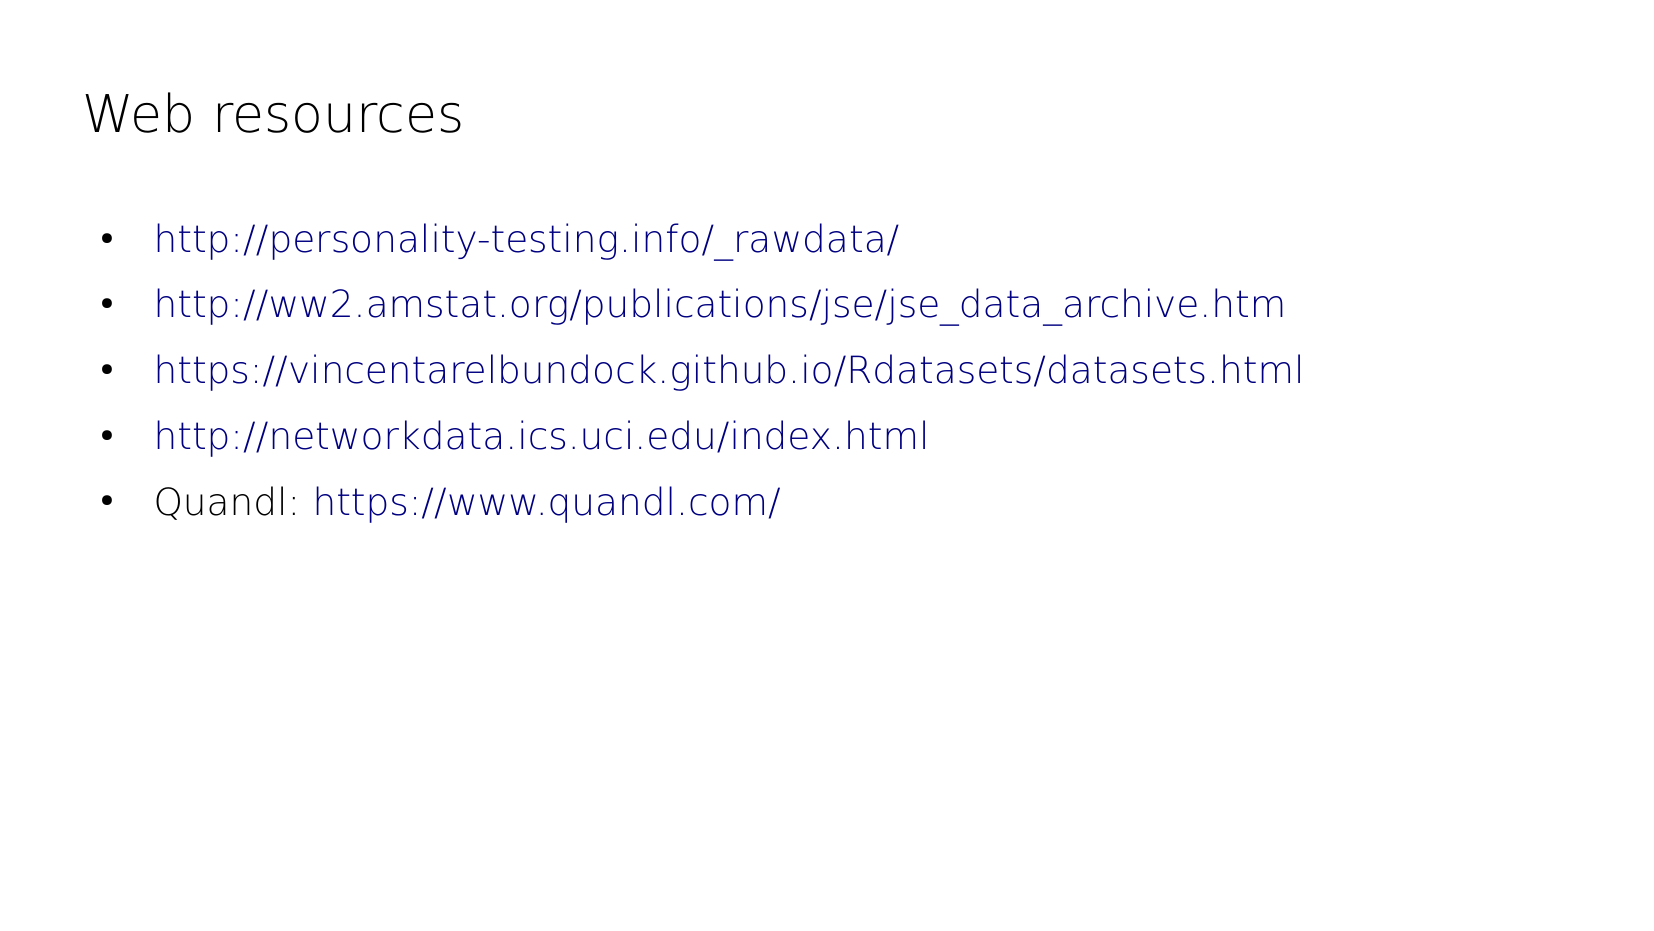

# Web resources
http://personality-testing.info/_rawdata/
http://ww2.amstat.org/publications/jse/jse_data_archive.htm
https://vincentarelbundock.github.io/Rdatasets/datasets.html
http://networkdata.ics.uci.edu/index.html
Quandl: https://www.quandl.com/